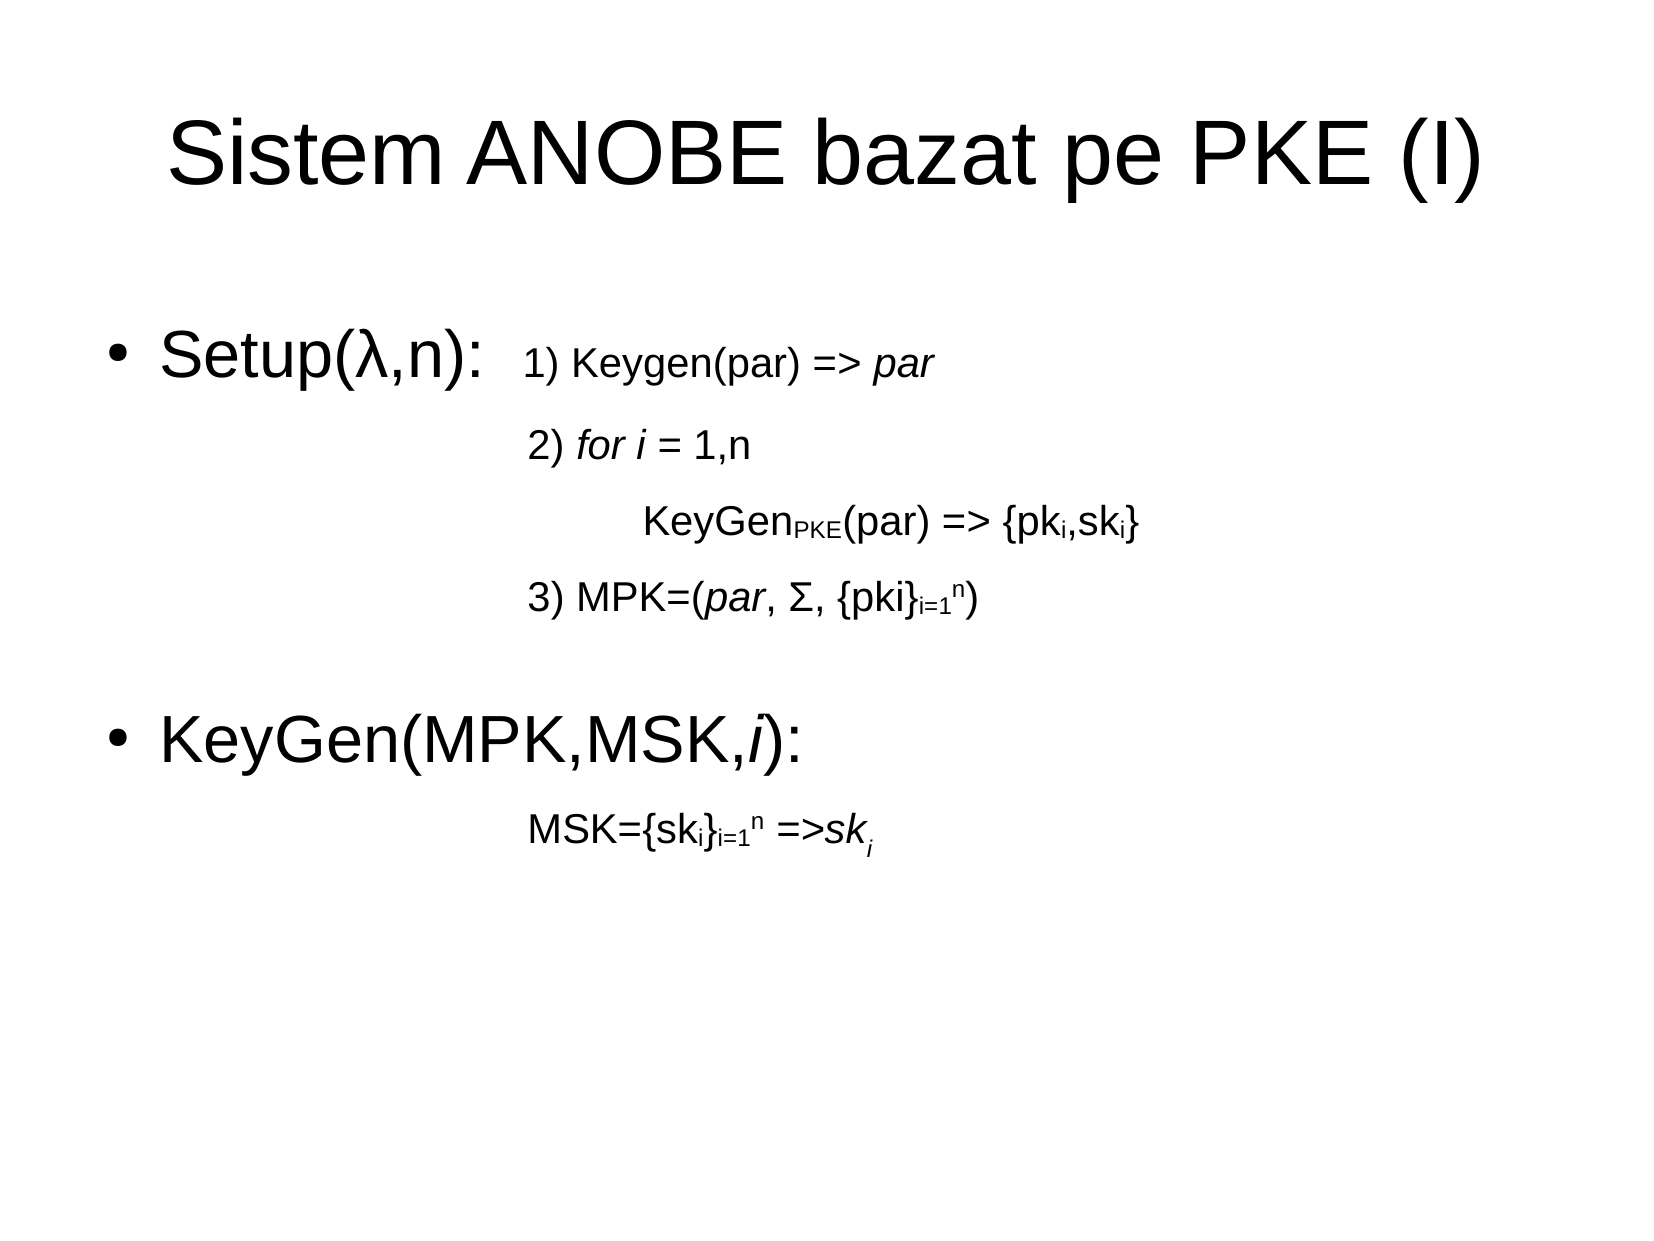

# Sistem ANOBE bazat pe PKE (I)
Setup(λ,n): 1) Keygen(par) => par
 2) for i = 1,n
 KeyGenPKE(par) => {pki,ski}
 3) MPK=(par, Σ, {pki}i=1n)
KeyGen(MPK,MSK,i):
 MSK={ski}i=1n =>ski